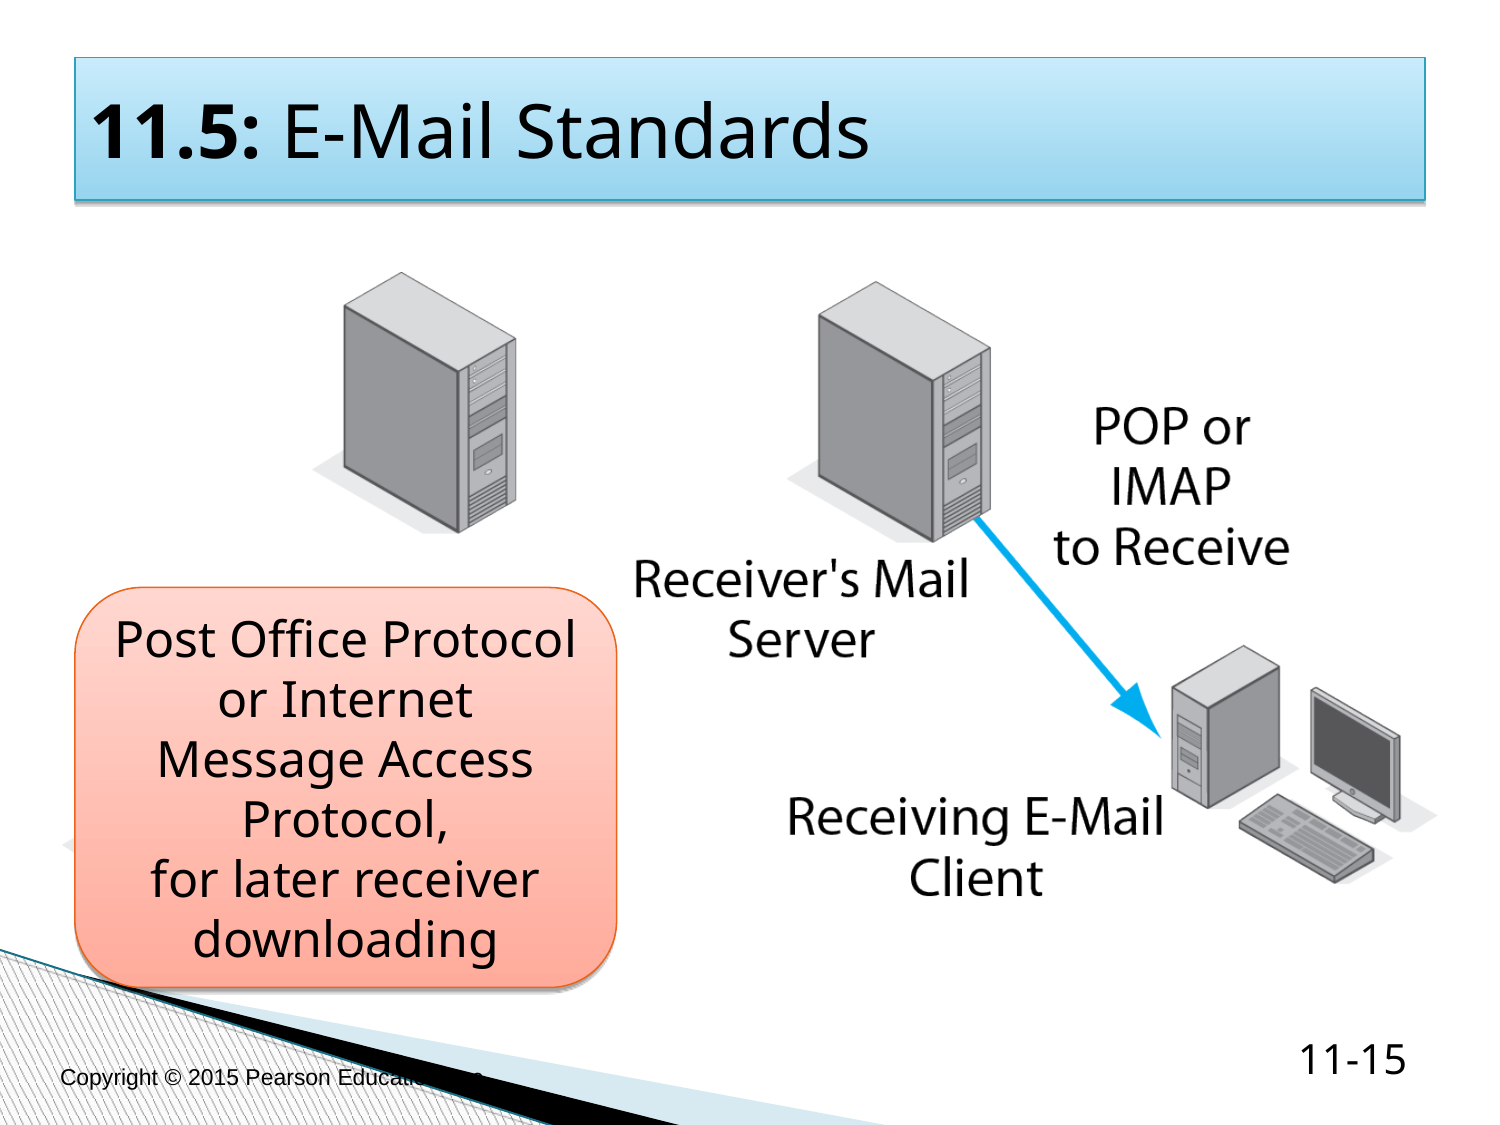

# 11.5: E-Mail Standards
Post Office Protocol or Internet Message Access Protocol,
for later receiver downloading
Copyright © 2015 Pearson Education, Inc.